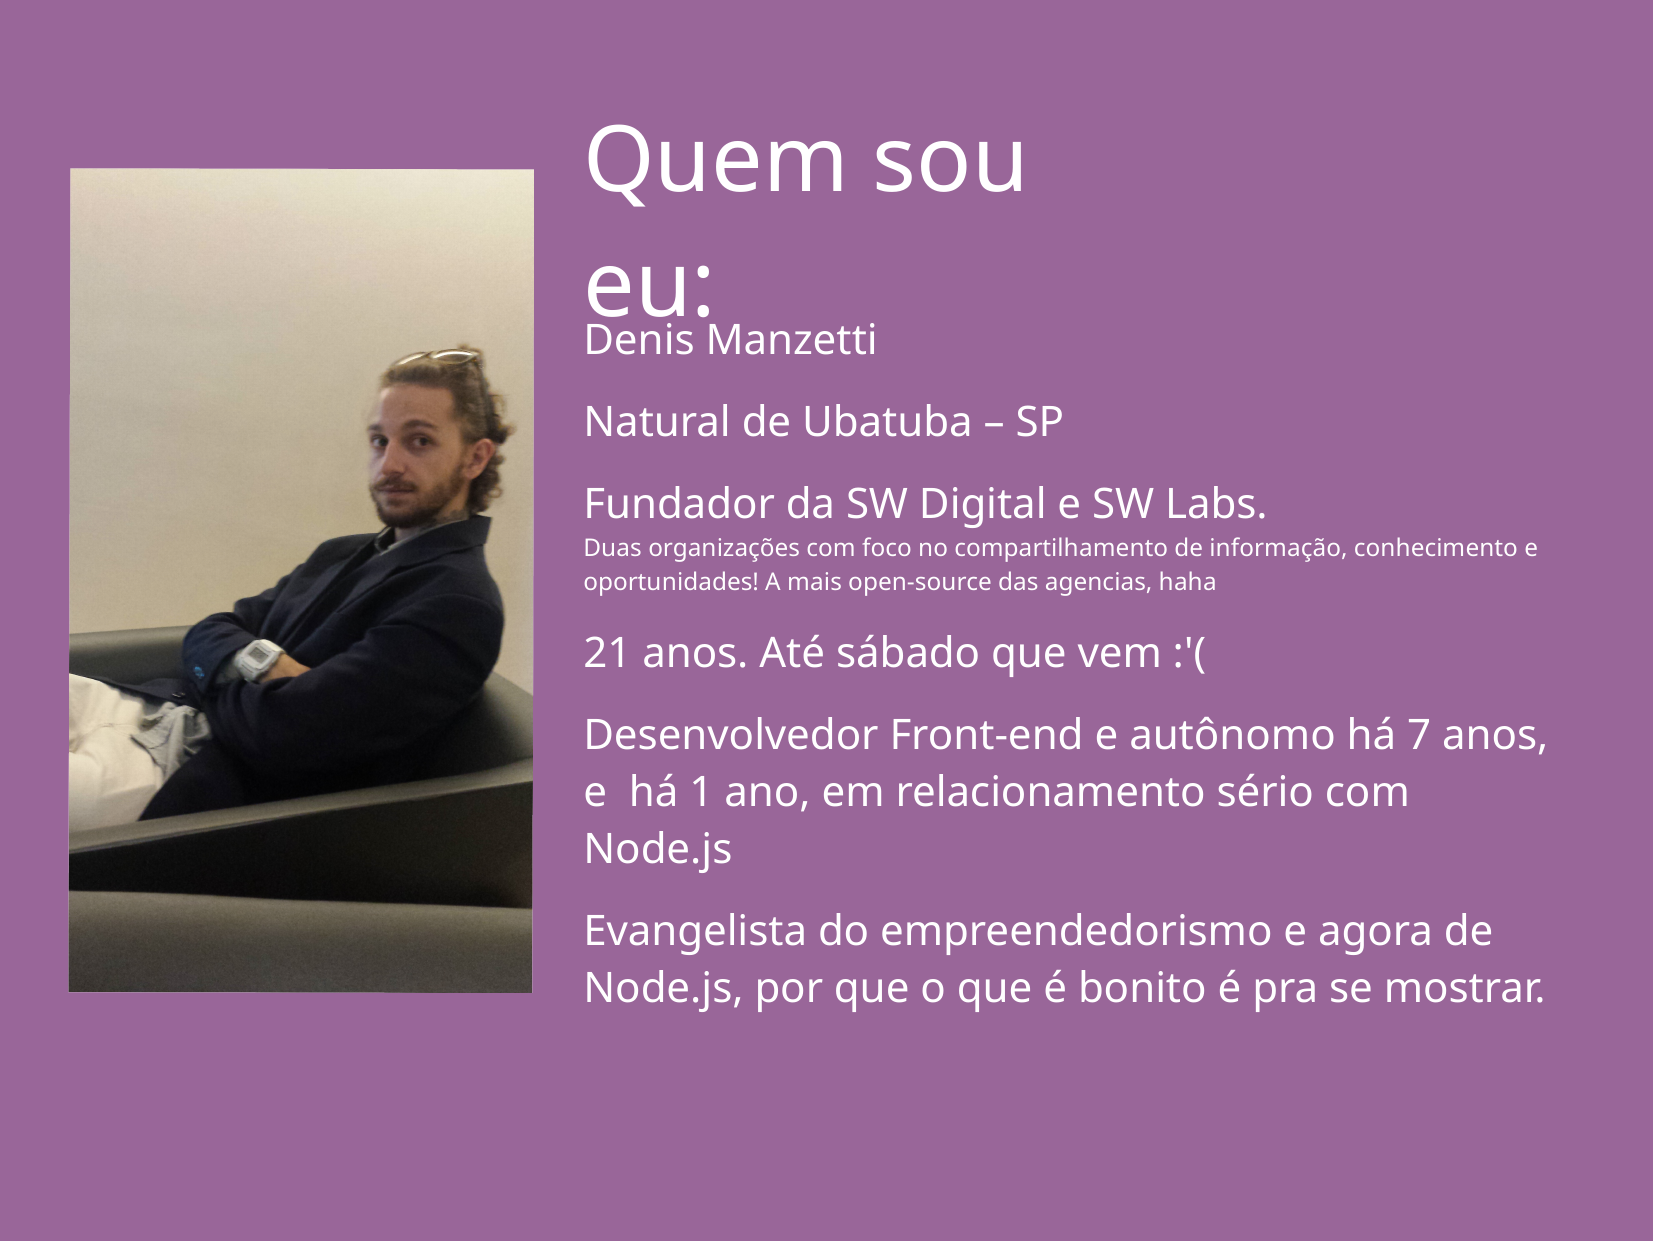

# Quem sou eu:
Denis Manzetti
Natural de Ubatuba – SP
Fundador da SW Digital e SW Labs.
Duas organizações com foco no compartilhamento de informação, conhecimento e oportunidades! A mais open-source das agencias, haha
21 anos. Até sábado que vem :'(
Desenvolvedor Front-end e autônomo há 7 anos, e há 1 ano, em relacionamento sério com Node.js
Evangelista do empreendedorismo e agora de Node.js, por que o que é bonito é pra se mostrar.